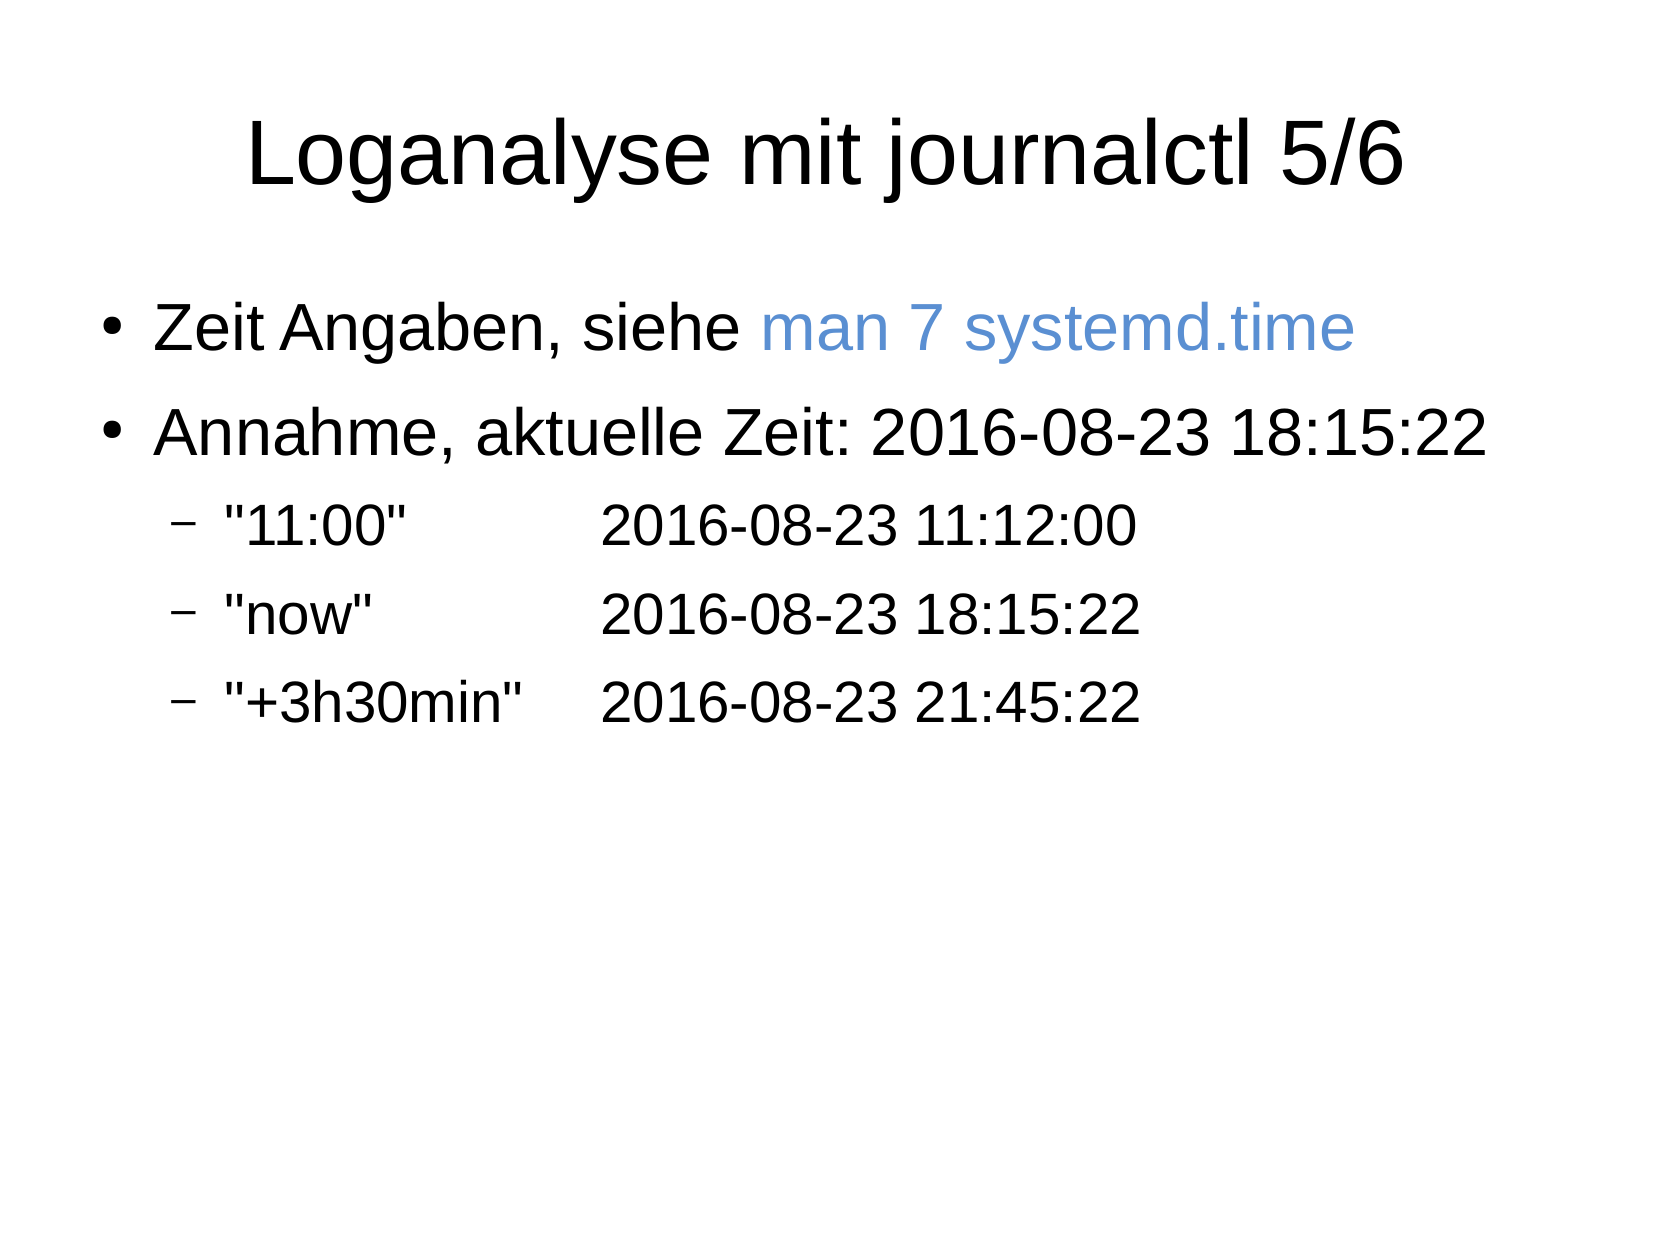

# Loganalyse mit journalctl 5/6
Zeit Angaben, siehe man 7 systemd.time
Annahme, aktuelle Zeit: 2016-08-23 18:15:22
"11:00"	2016-08-23 11:12:00
"now"	2016-08-23 18:15:22
"+3h30min"	2016-08-23 21:45:22